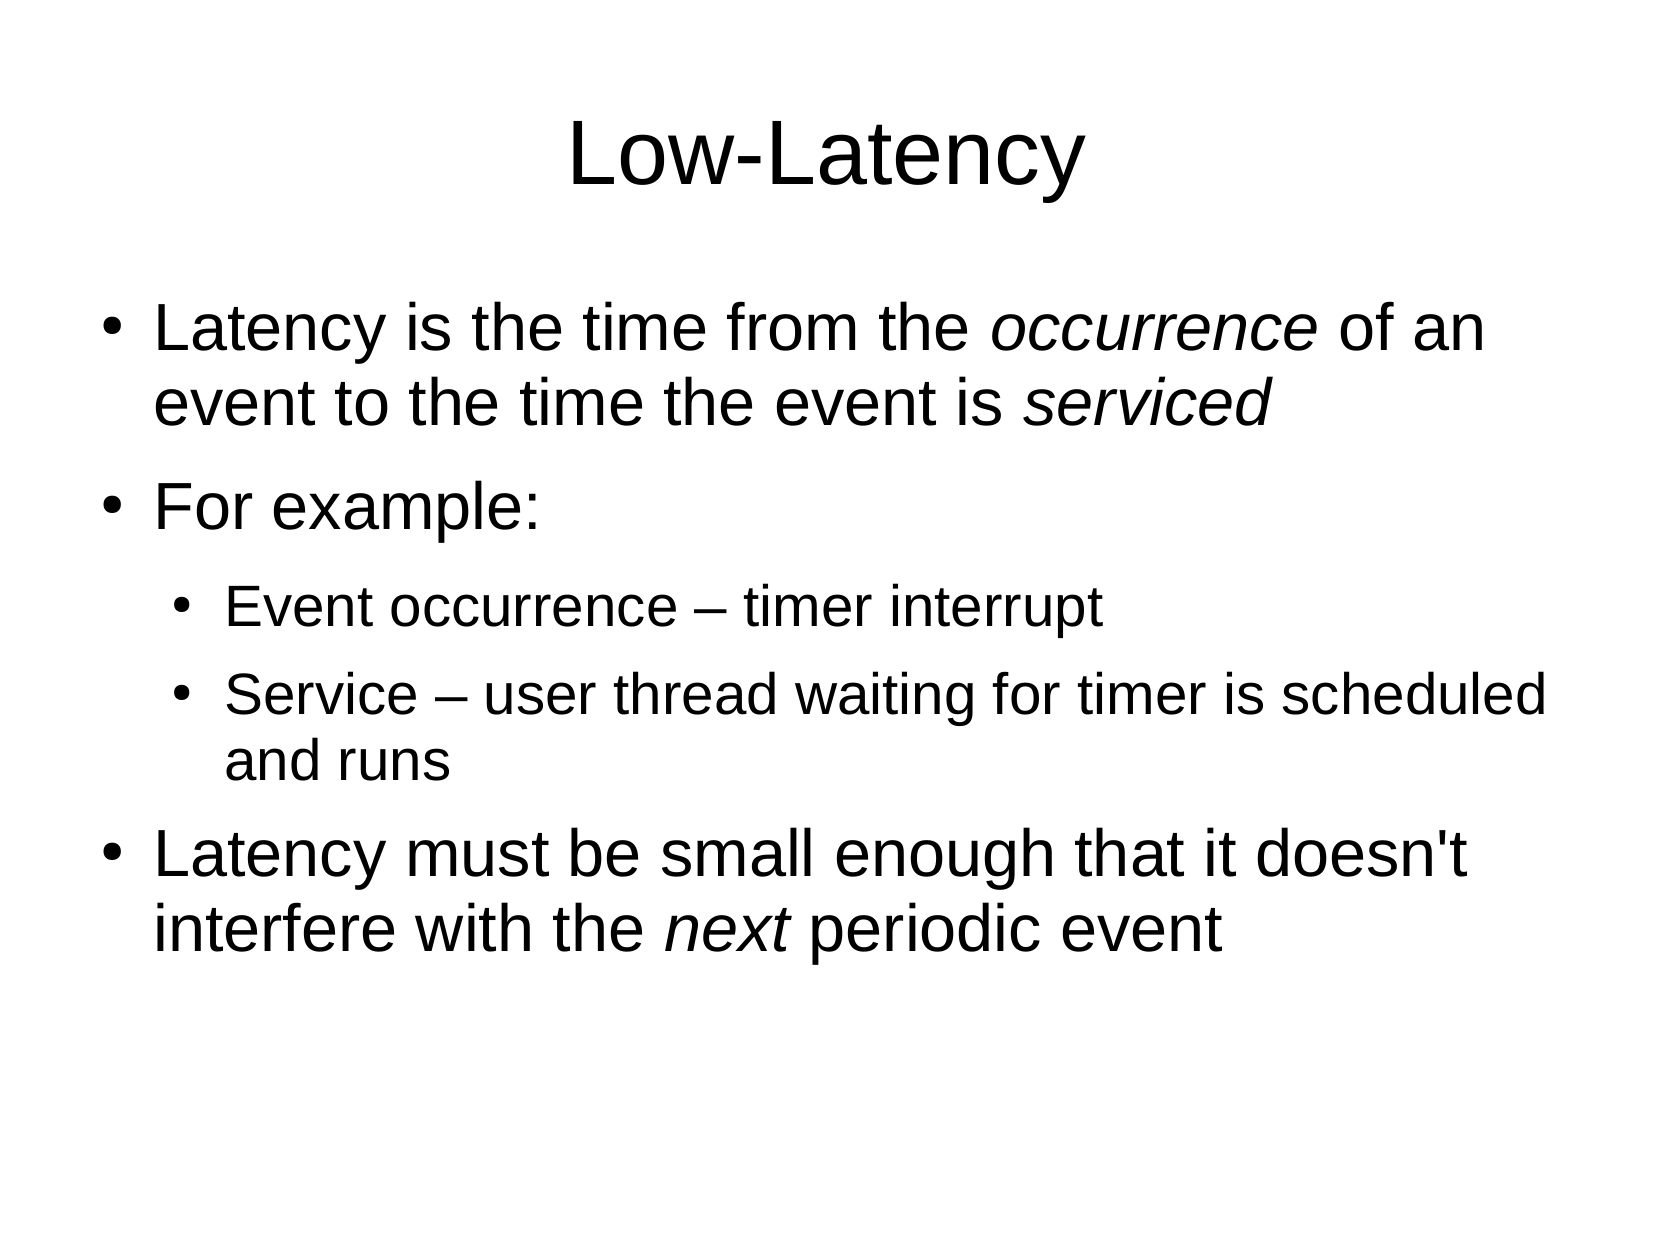

# Low-Latency
Latency is the time from the occurrence of an event to the time the event is serviced
For example:
Event occurrence – timer interrupt
Service – user thread waiting for timer is scheduled and runs
Latency must be small enough that it doesn't interfere with the next periodic event